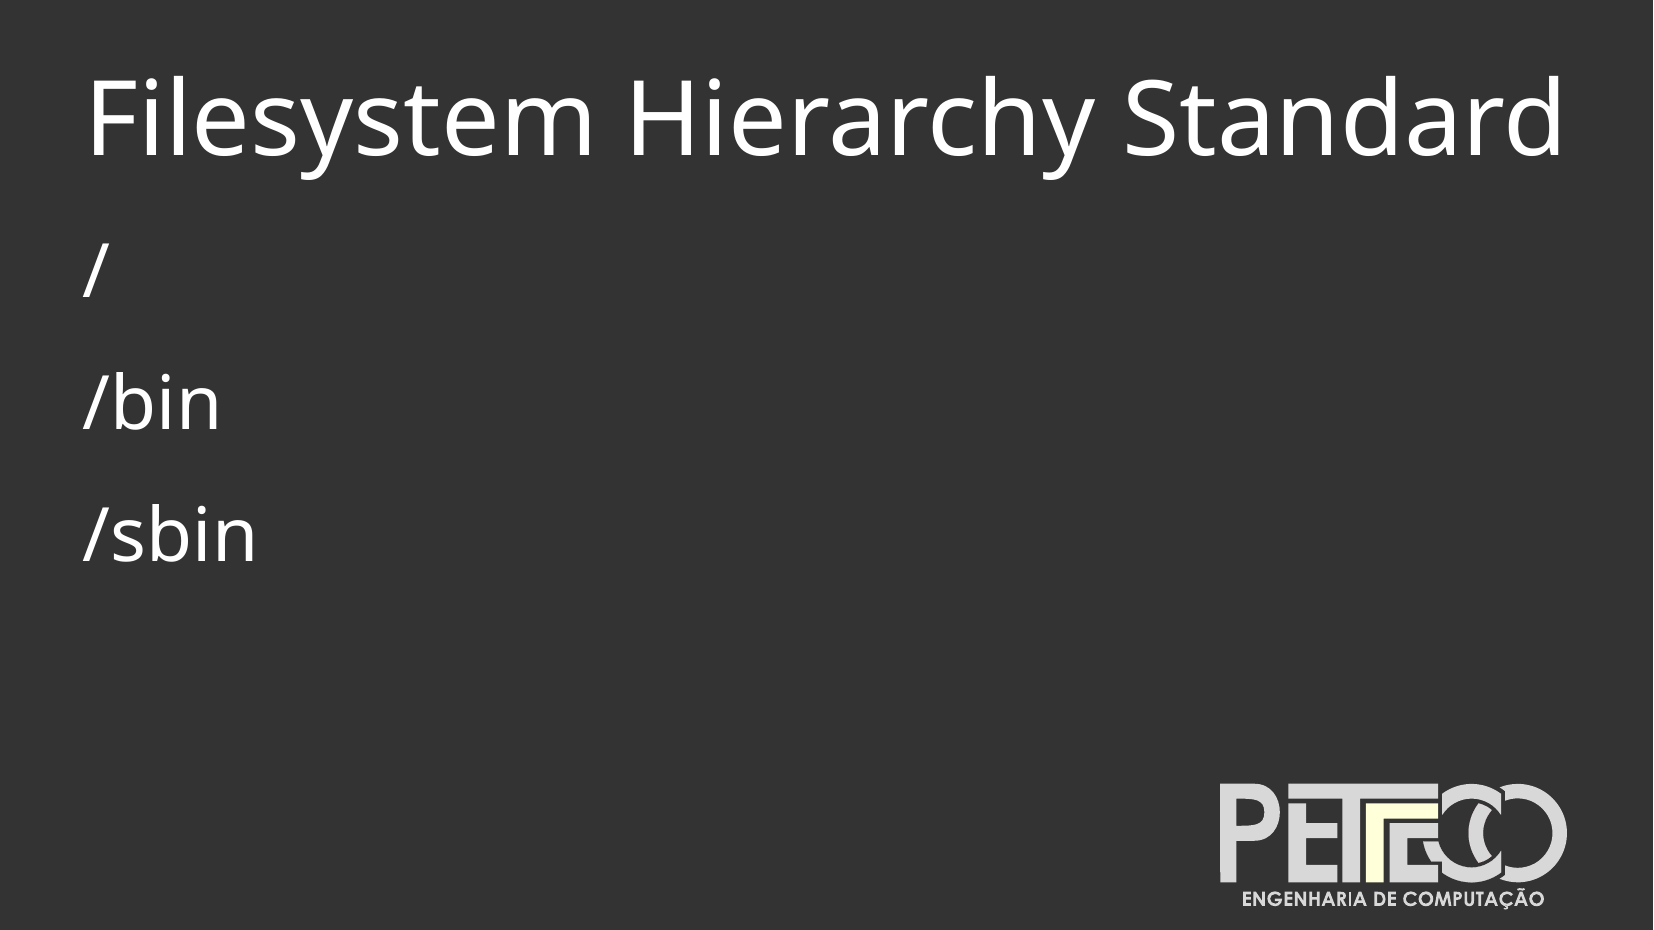

# Filesystem Hierarchy Standard
/
/bin
/sbin